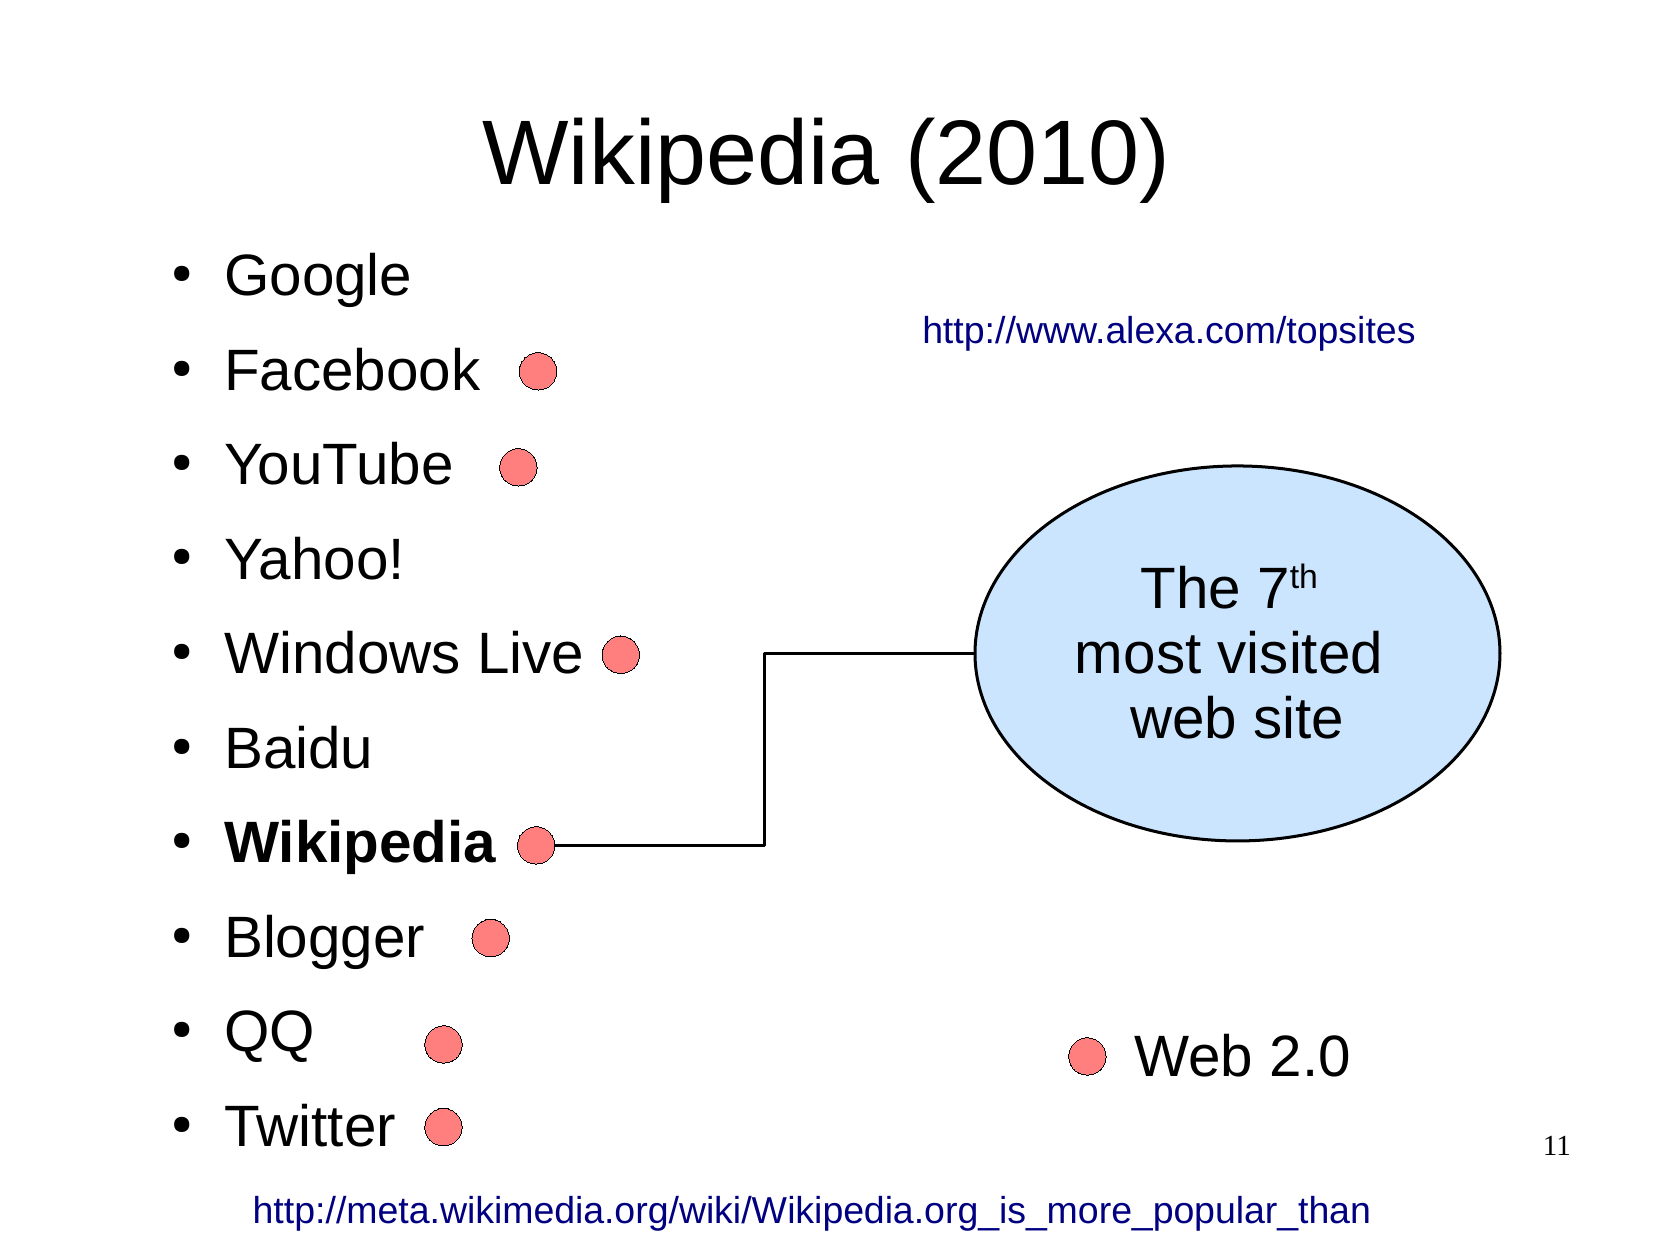

# Wikipedia (2010)
Google
Facebook
YouTube
Yahoo!
Windows Live
Baidu
Wikipedia
Blogger
QQ
Twitter
http://www.alexa.com/topsites
The 7th
most visited
web site
Web 2.0
11
http://meta.wikimedia.org/wiki/Wikipedia.org_is_more_popular_than...